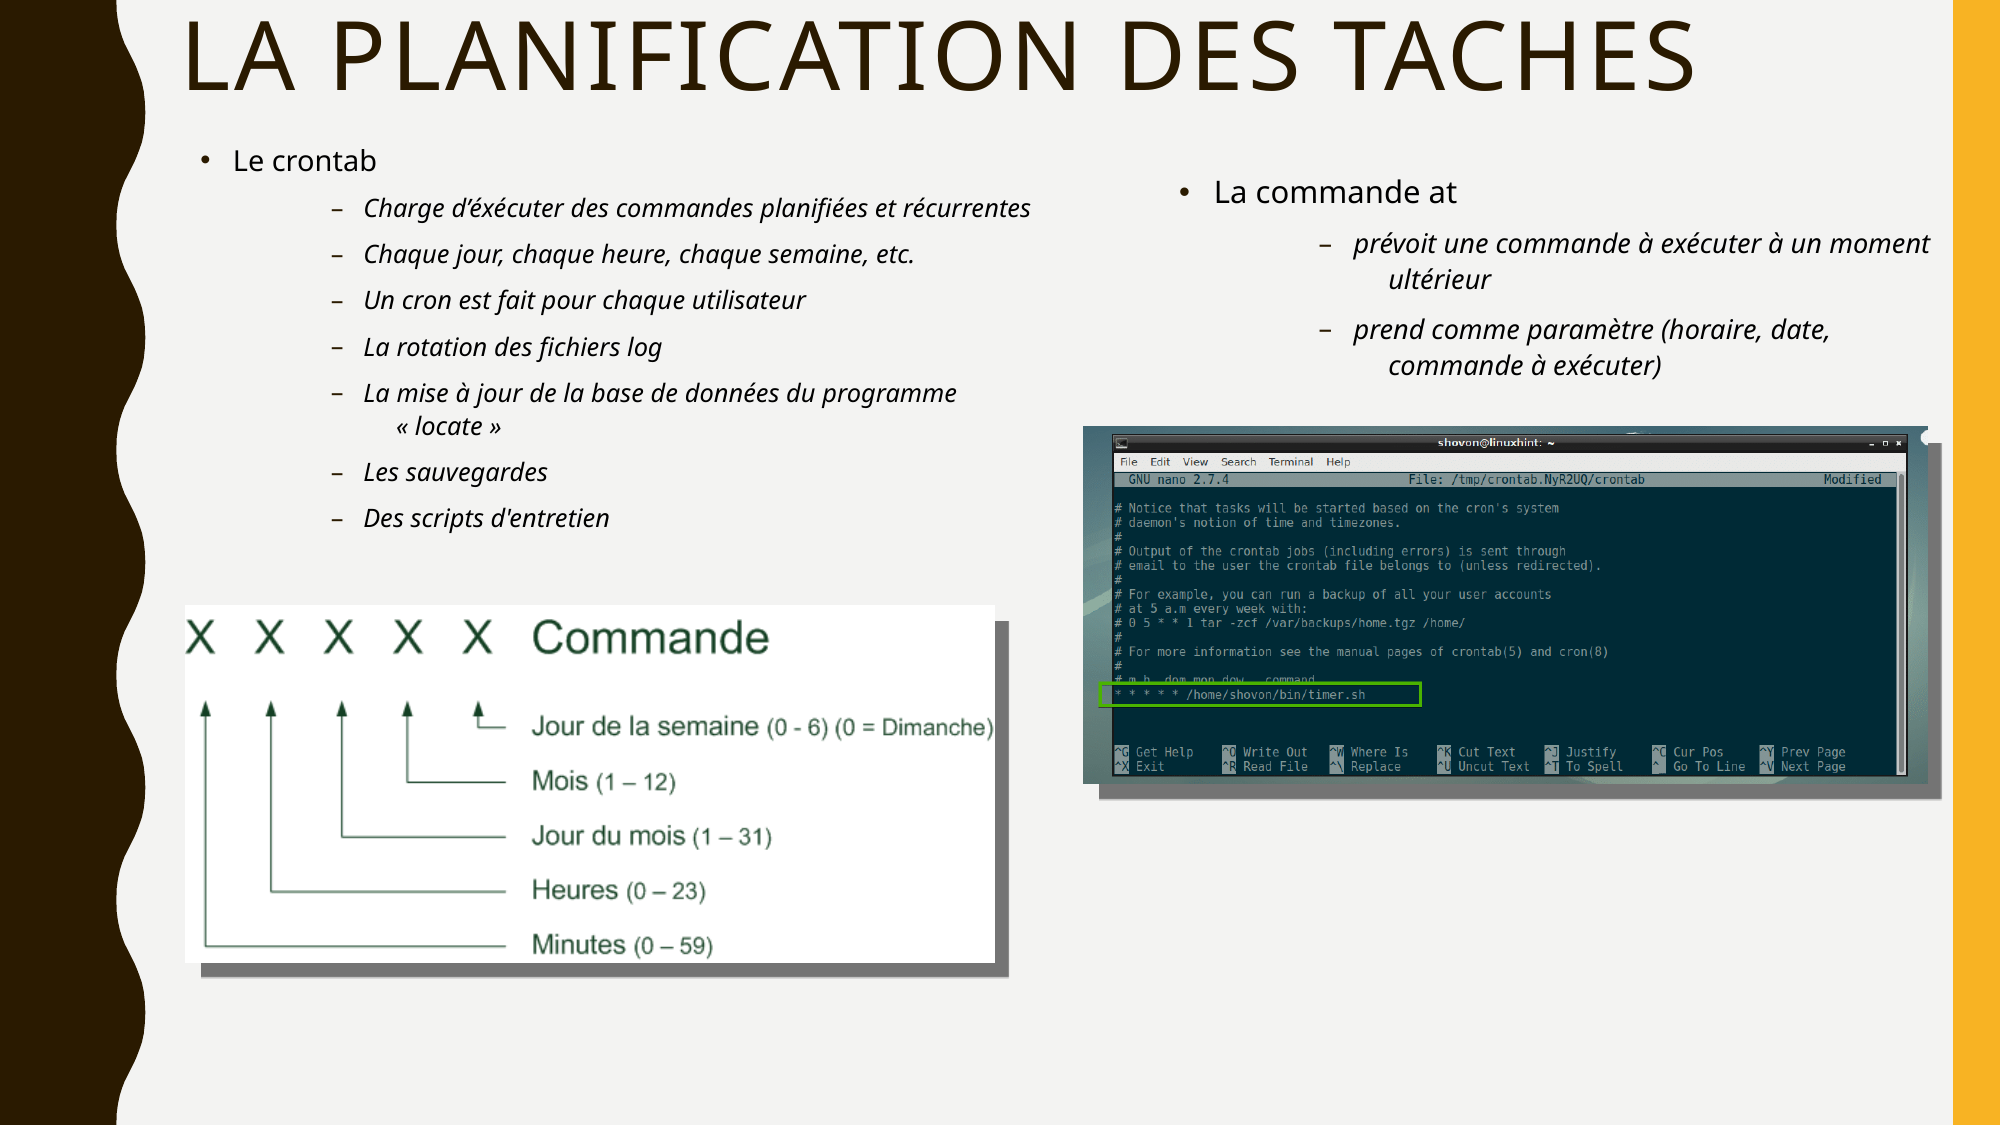

# La planification des taches
Le crontab
Charge d’éxécuter des commandes planifiées et récurrentes
Chaque jour, chaque heure, chaque semaine, etc.
Un cron est fait pour chaque utilisateur
La rotation des fichiers log
La mise à jour de la base de données du programme « locate »
Les sauvegardes
Des scripts d'entretien
La commande at
prévoit une commande à exécuter à un moment ultérieur
prend comme paramètre (horaire, date, commande à exécuter)